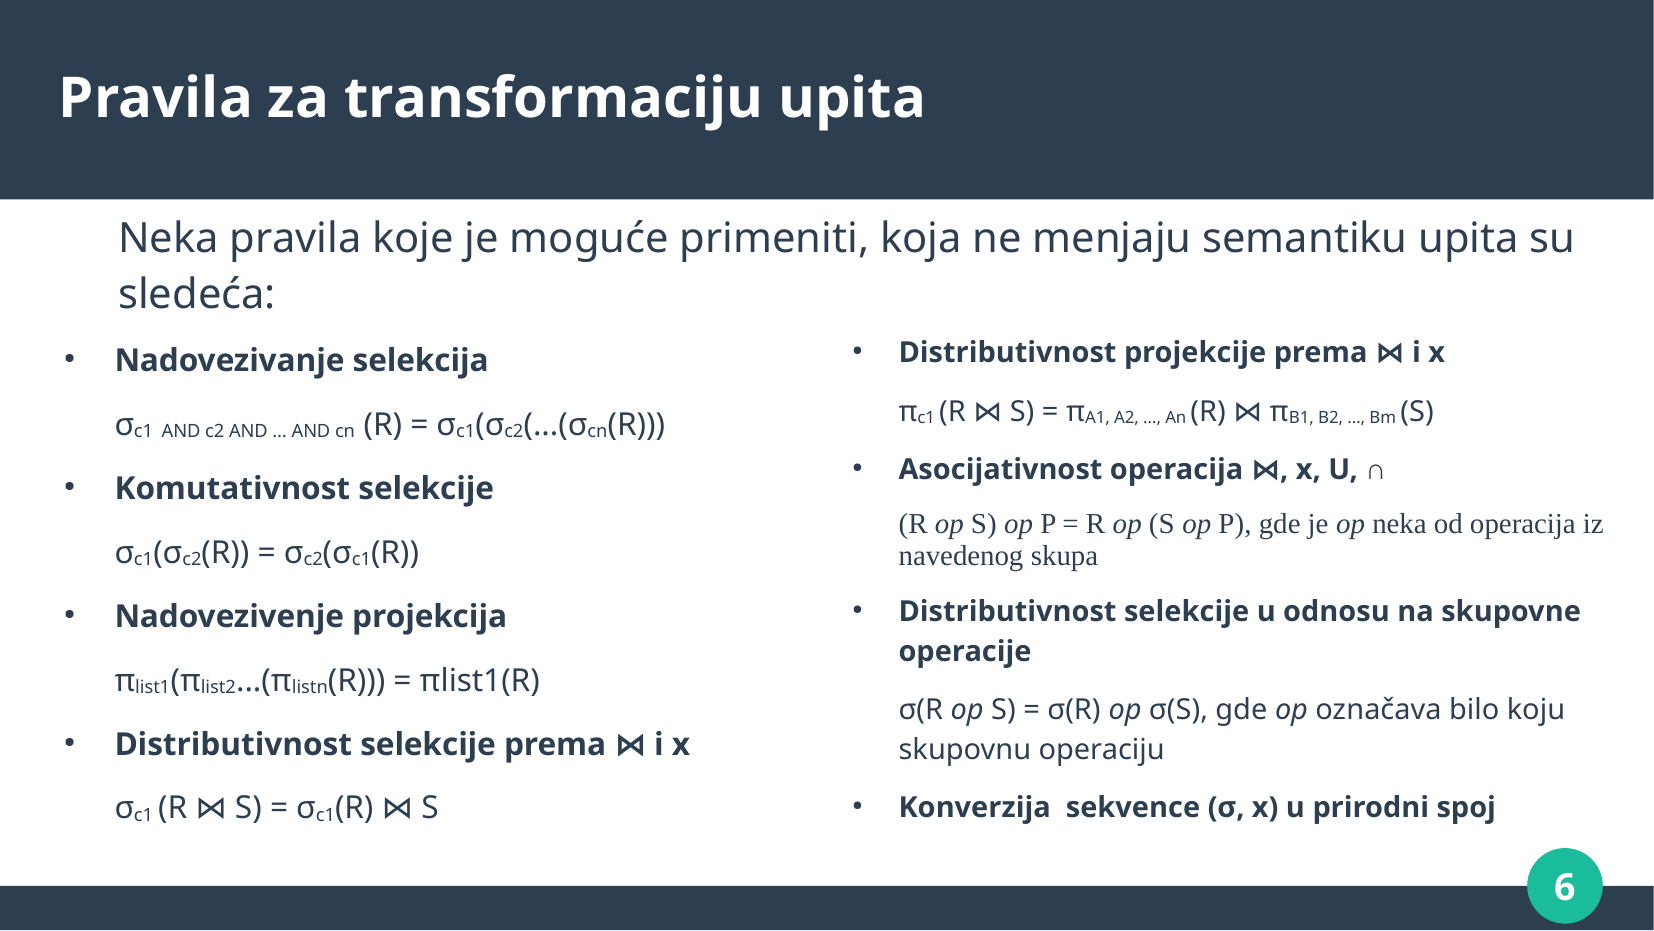

# Pravila za transformaciju upita
Neka pravila koje je moguće primeniti, koja ne menjaju semantiku upita su sledeća:
Distributivnost projekcije prema ⋈ i x
πc1 (R ⋈ S) = πA1, A2, …, An (R) ⋈ πB1, B2, …, Bm (S)
Asocijativnost operacija ⋈, x, U, ∩
(R op S) op P = R op (S op P), gde je op neka od operacija iz navedenog skupa
Distributivnost selekcije u odnosu na skupovne operacije
σ(R op S) = σ(R) op σ(S), gde op označava bilo koju skupovnu operaciju
Konverzija sekvence (σ, x) u prirodni spoj
Nadovezivanje selekcija
σc1 AND c2 AND … AND cn (R) = σc1(σc2(...(σcn(R)))
Komutativnost selekcije
σc1(σc2(R)) = σc2(σc1(R))
Nadovezivenje projekcija
πlist1(πlist2...(πlistn(R))) = πlist1(R)
Distributivnost selekcije prema ⋈ i x
σc1 (R ⋈ S) = σc1(R) ⋈ S